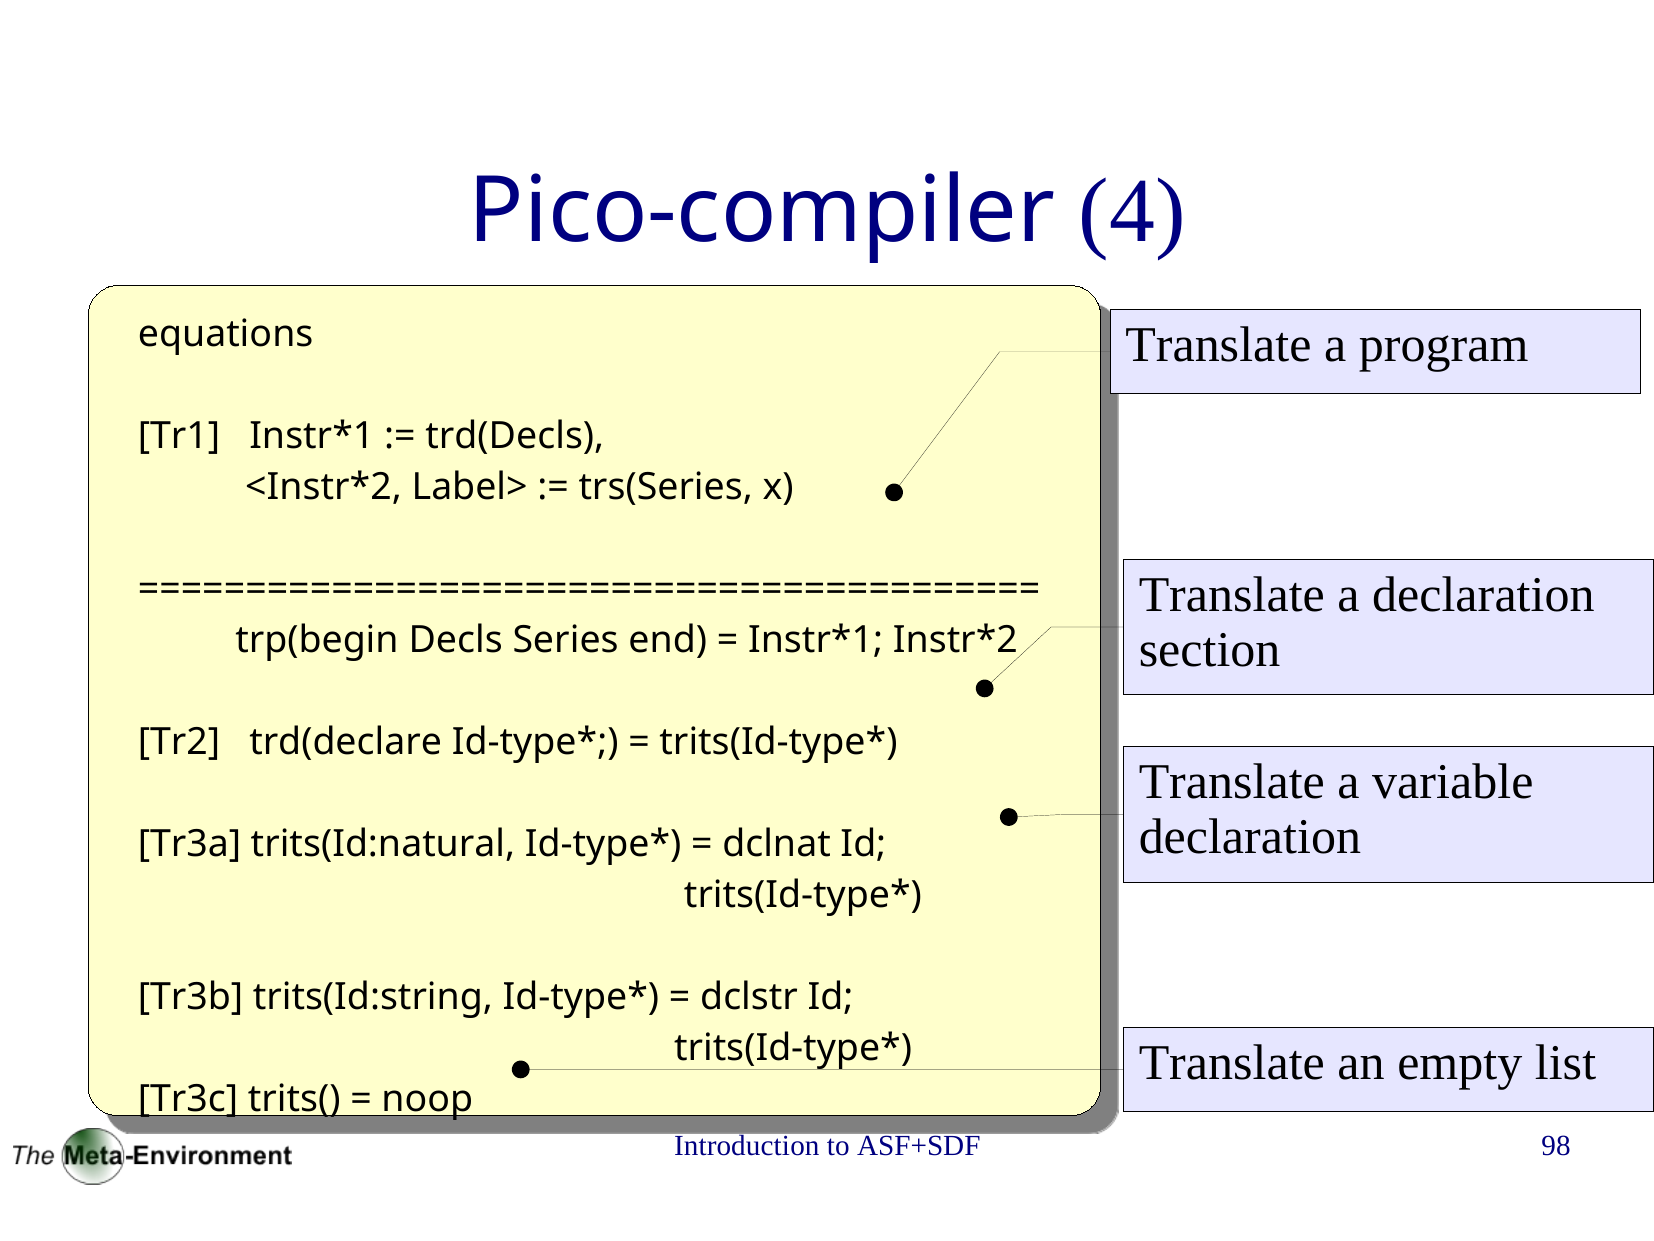

# Pico-compiler (4)
equations
[Tr1] Instr*1 := trd(Decls),
 <Instr*2, Label> := trs(Series, x)
 ==========================================
 trp(begin Decls Series end) = Instr*1; Instr*2
[Tr2] trd(declare Id-type*;) = trits(Id-type*)
[Tr3a] trits(Id:natural, Id-type*) = dclnat Id;
 trits(Id-type*)
[Tr3b] trits(Id:string, Id-type*) = dclstr Id;
 trits(Id-type*)
[Tr3c] trits() = noop
98